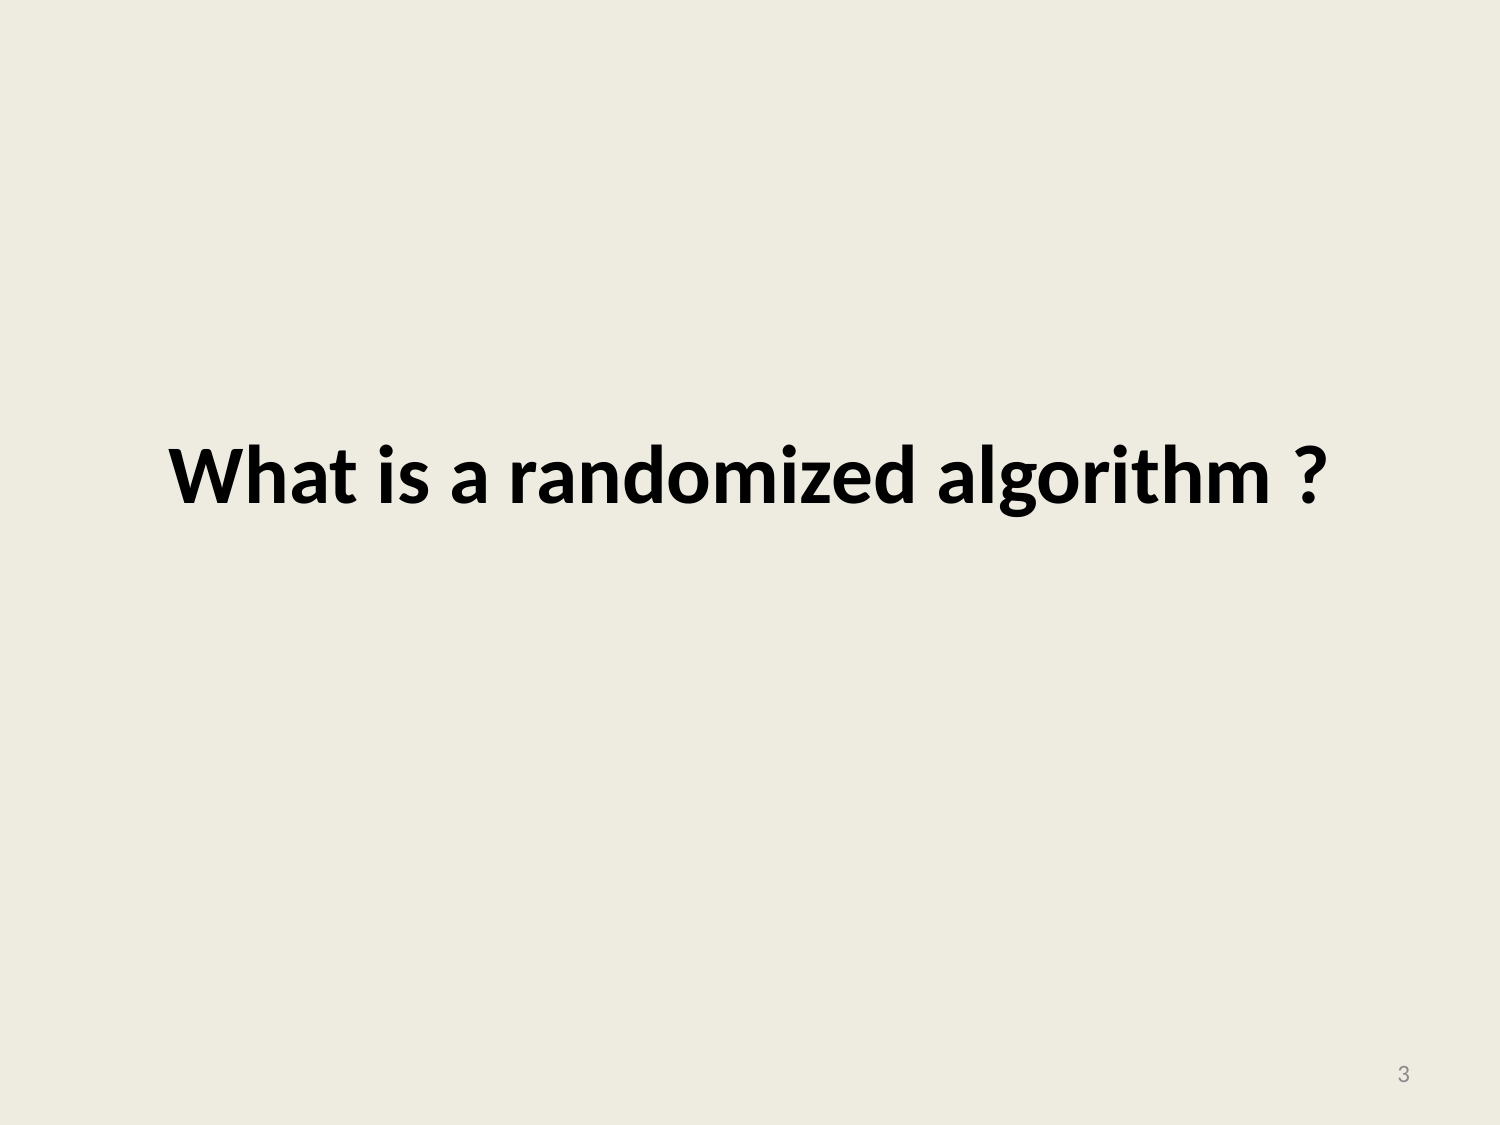

# What is a randomized algorithm ?
1